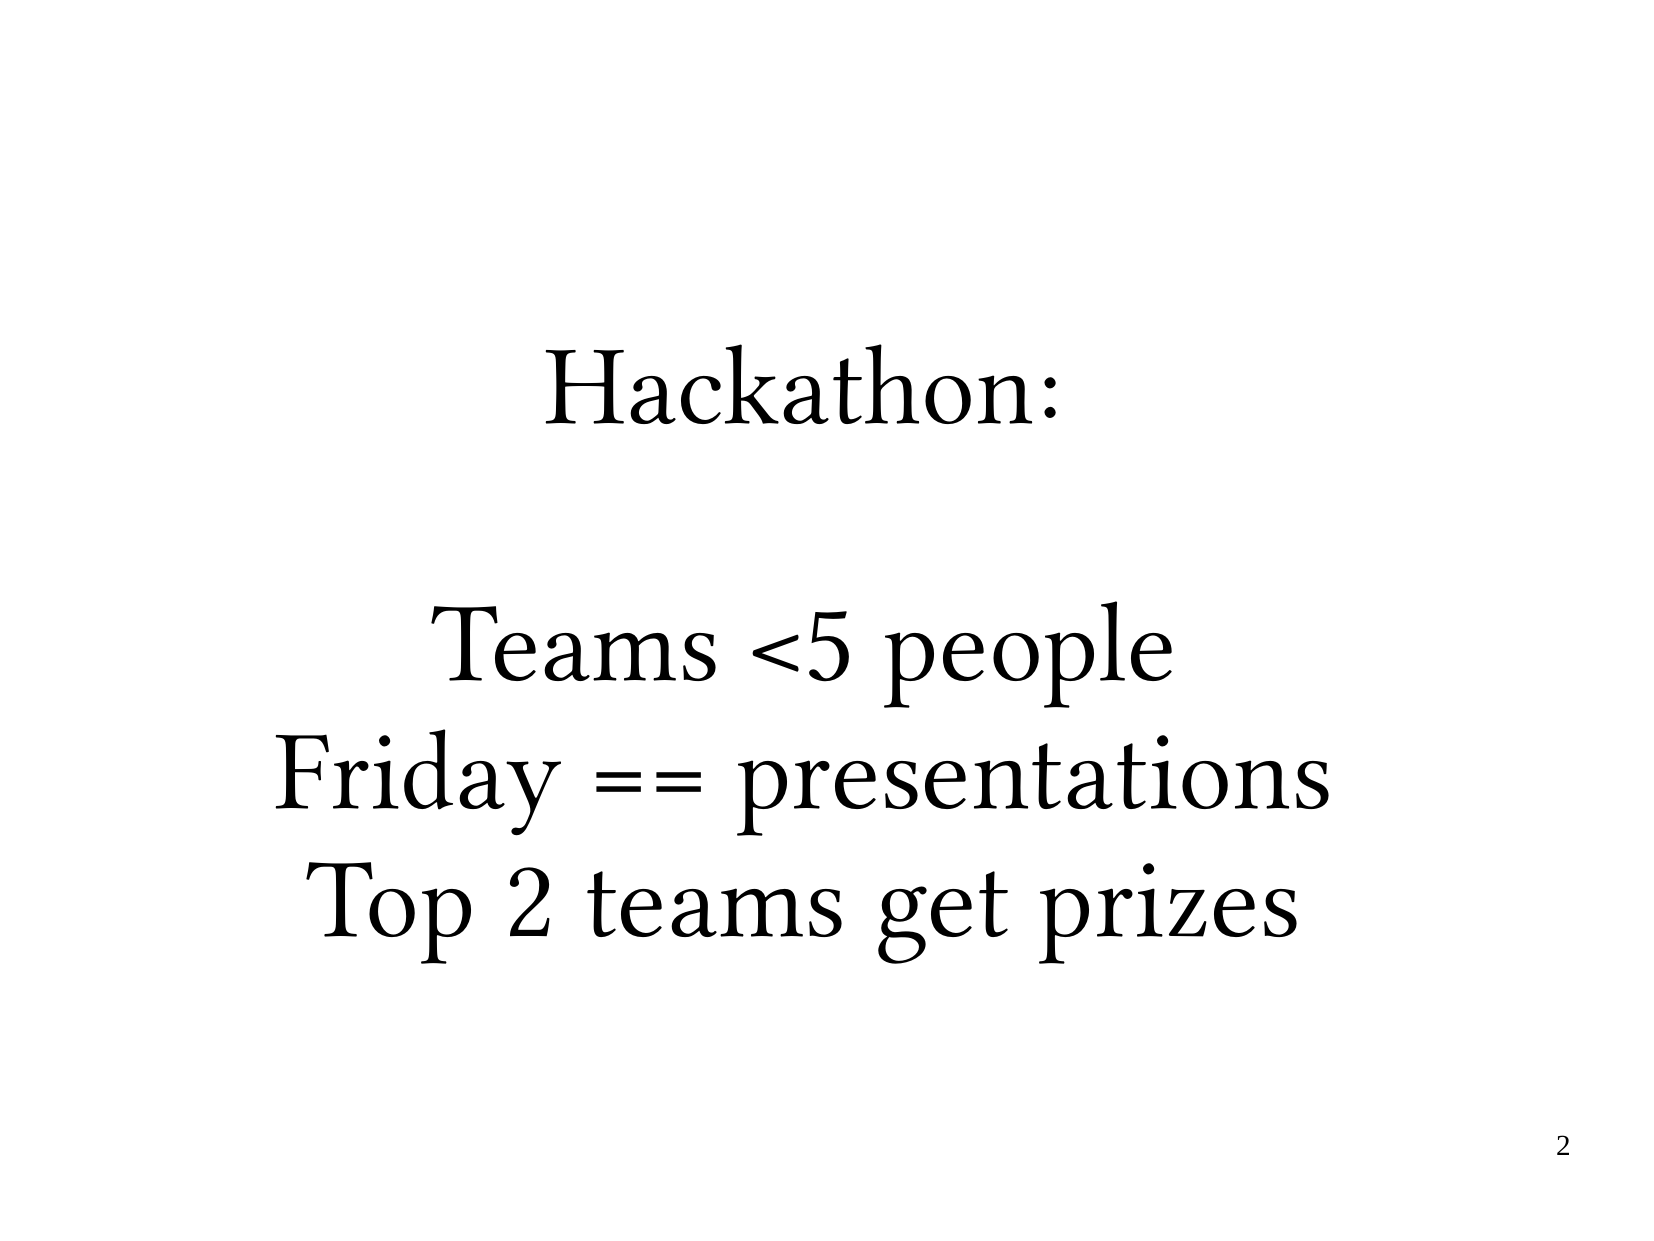

# Hackathon:
Teams <5 people
Friday == presentations
Top 2 teams get prizes
2